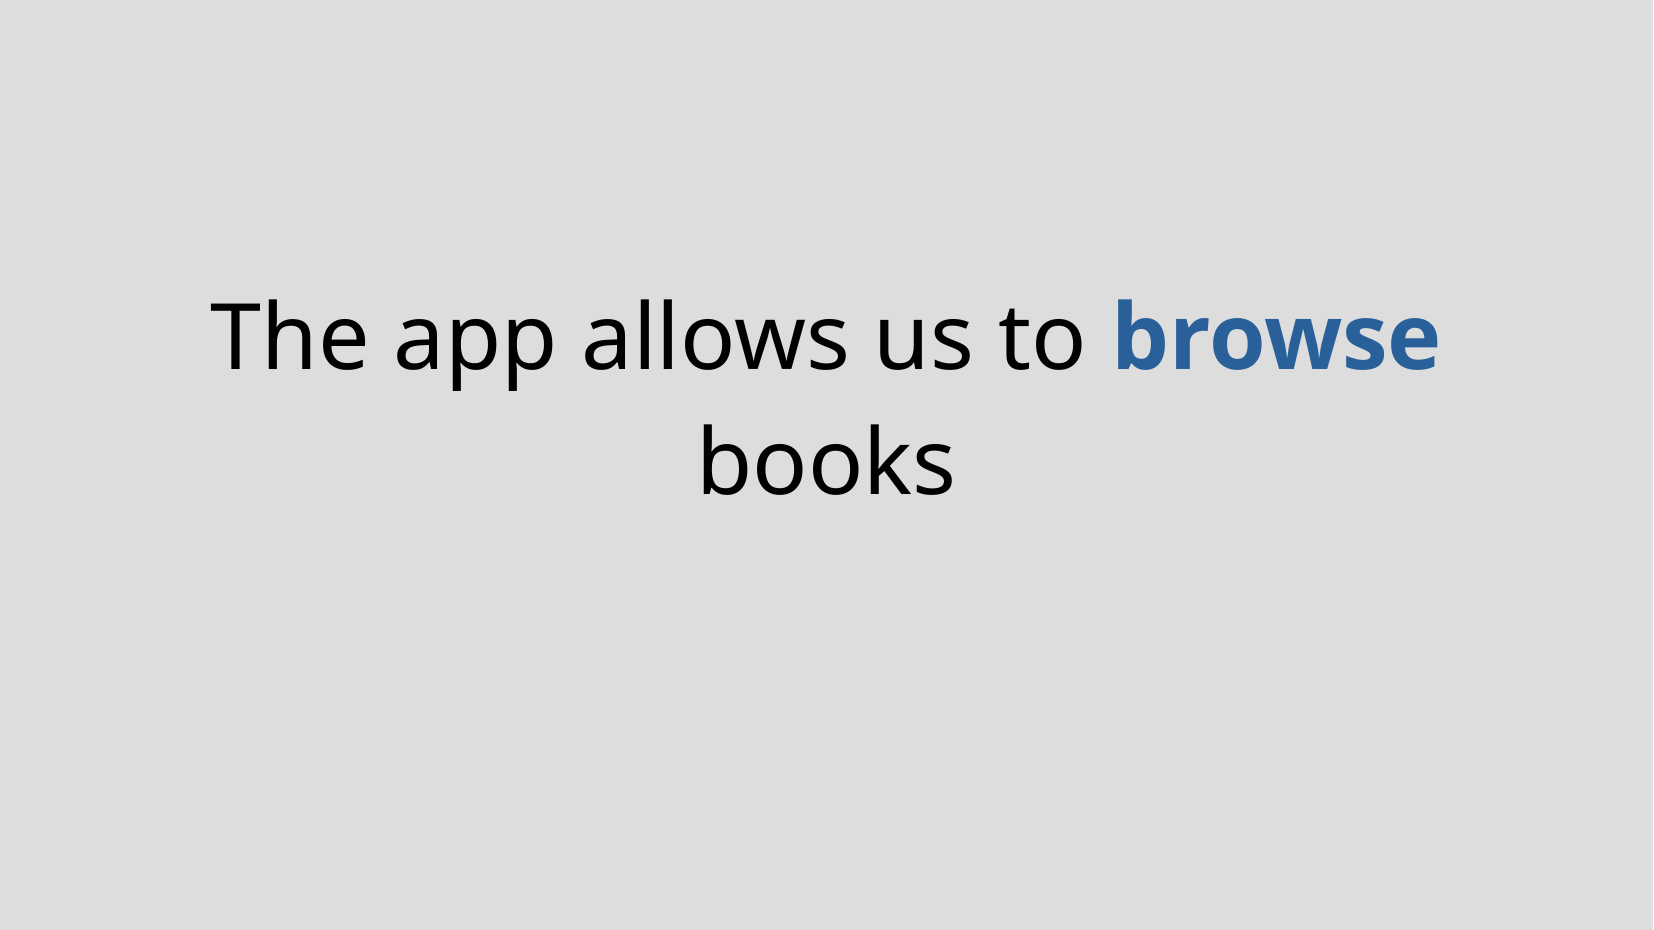

# The app allows us to browse books